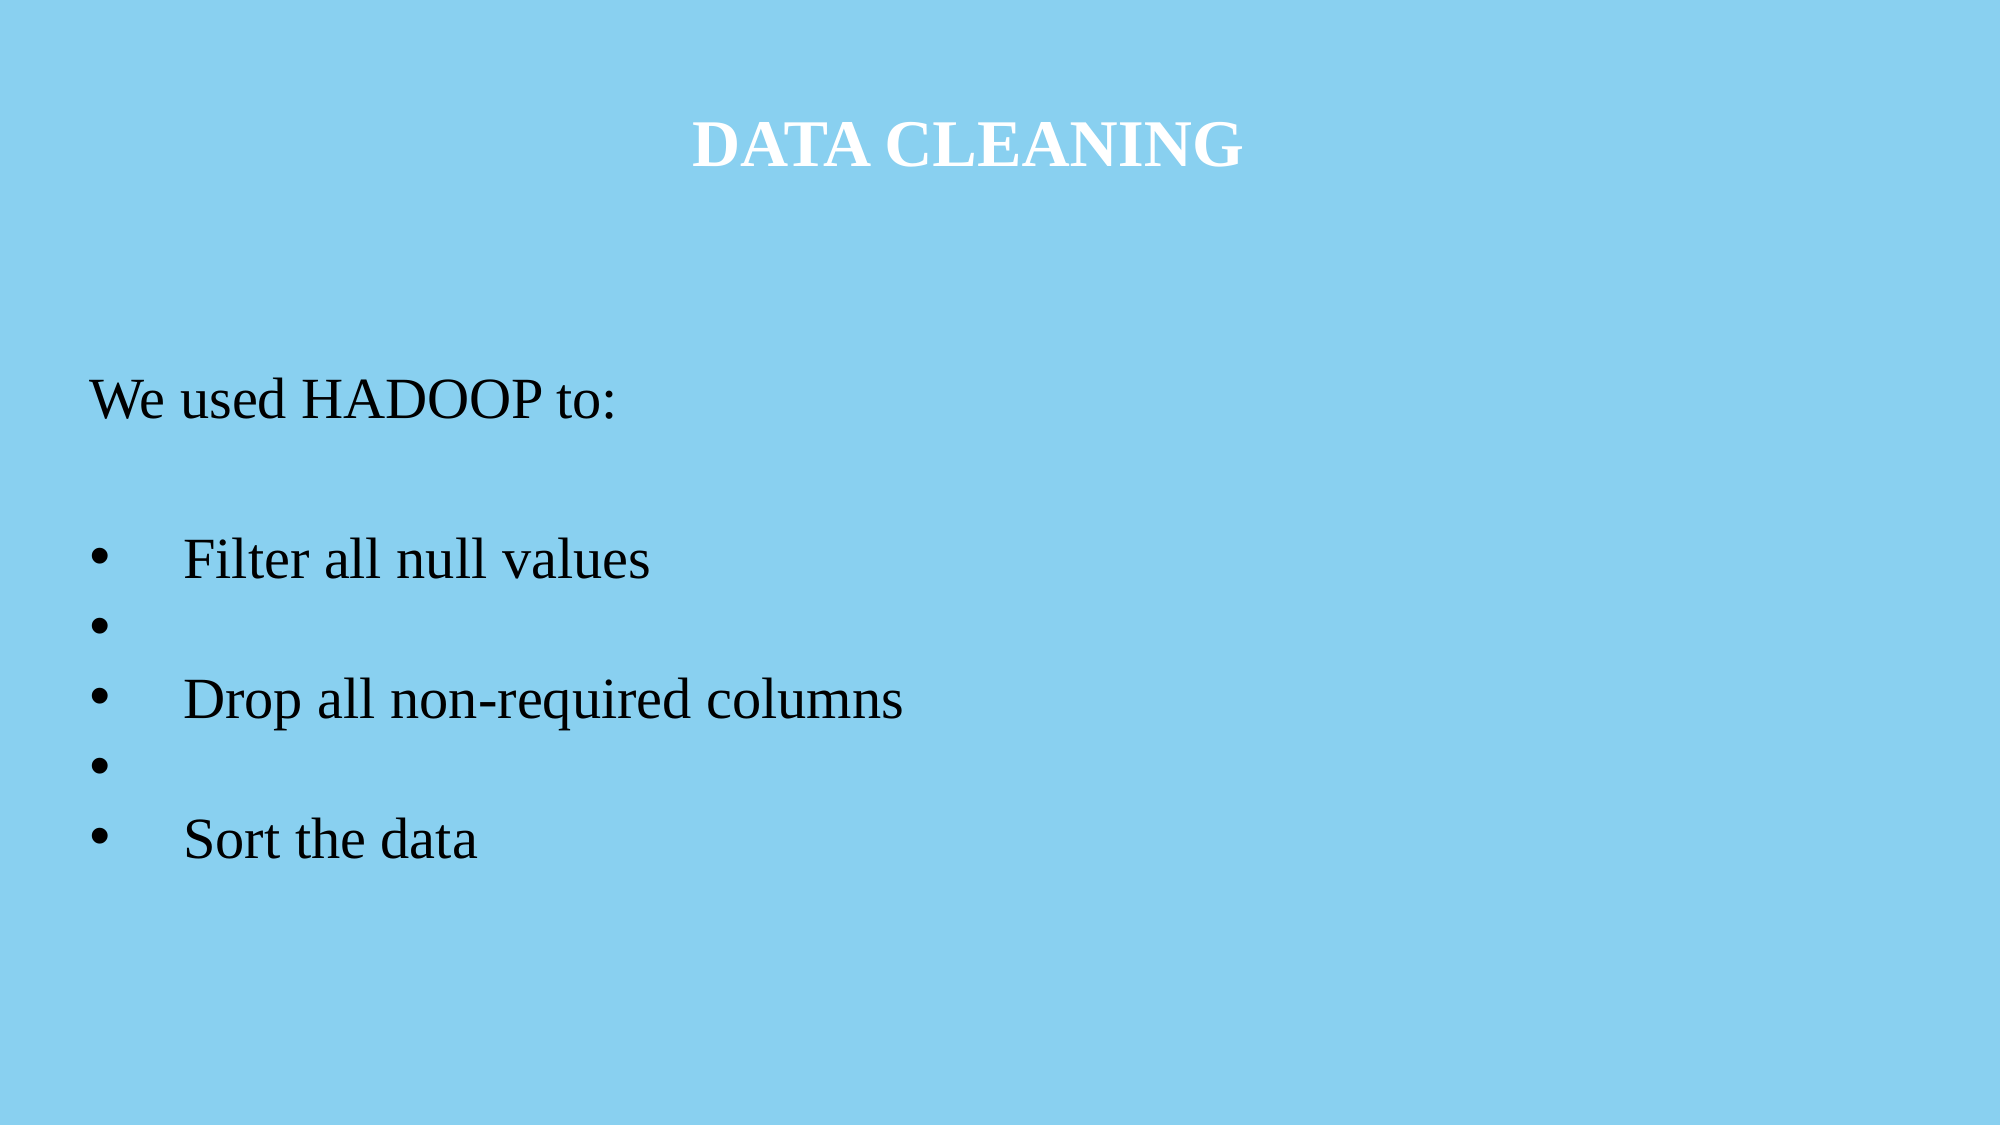

DATA CLEANING
We used HADOOP to:
Filter all null values
Drop all non-required columns
Sort the data